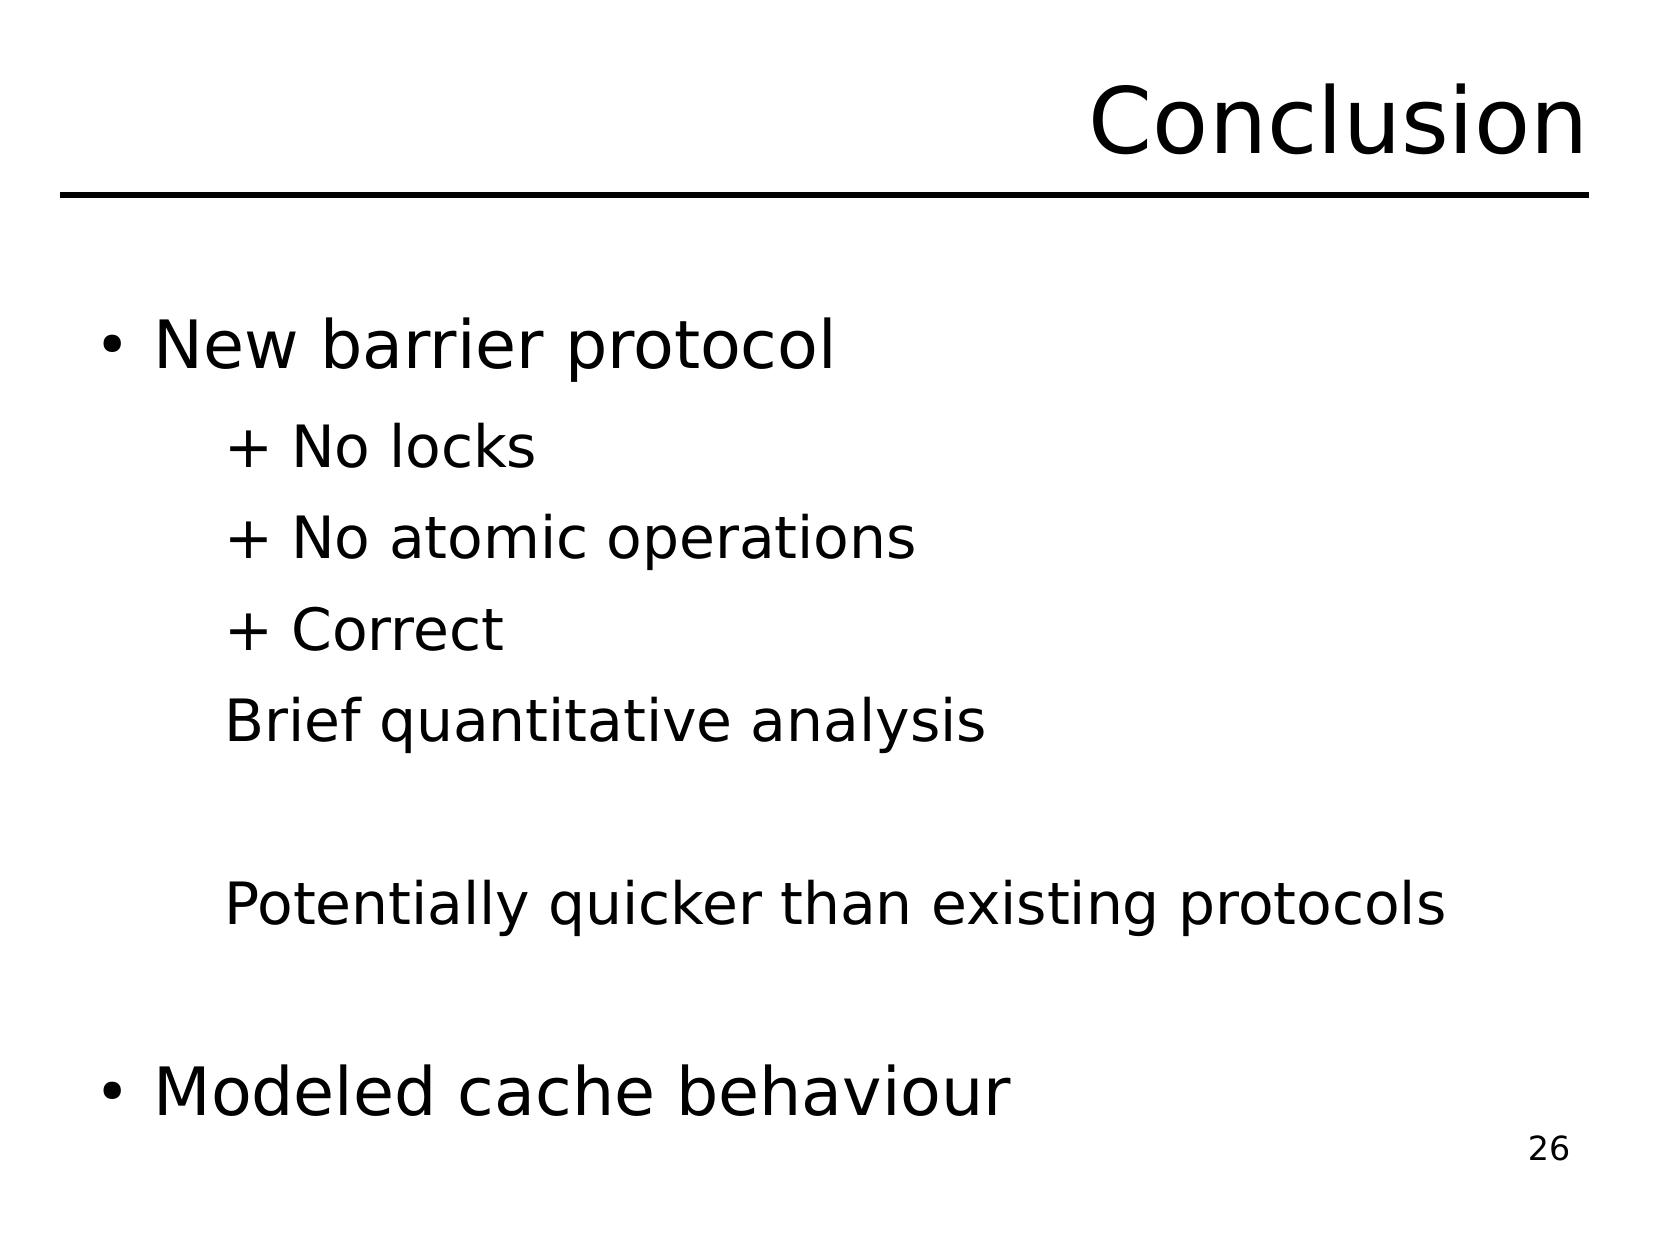

# Conclusion
New barrier protocol
+ No locks
+ No atomic operations
+ Correct
Brief quantitative analysis
Potentially quicker than existing protocols
Modeled cache behaviour
26